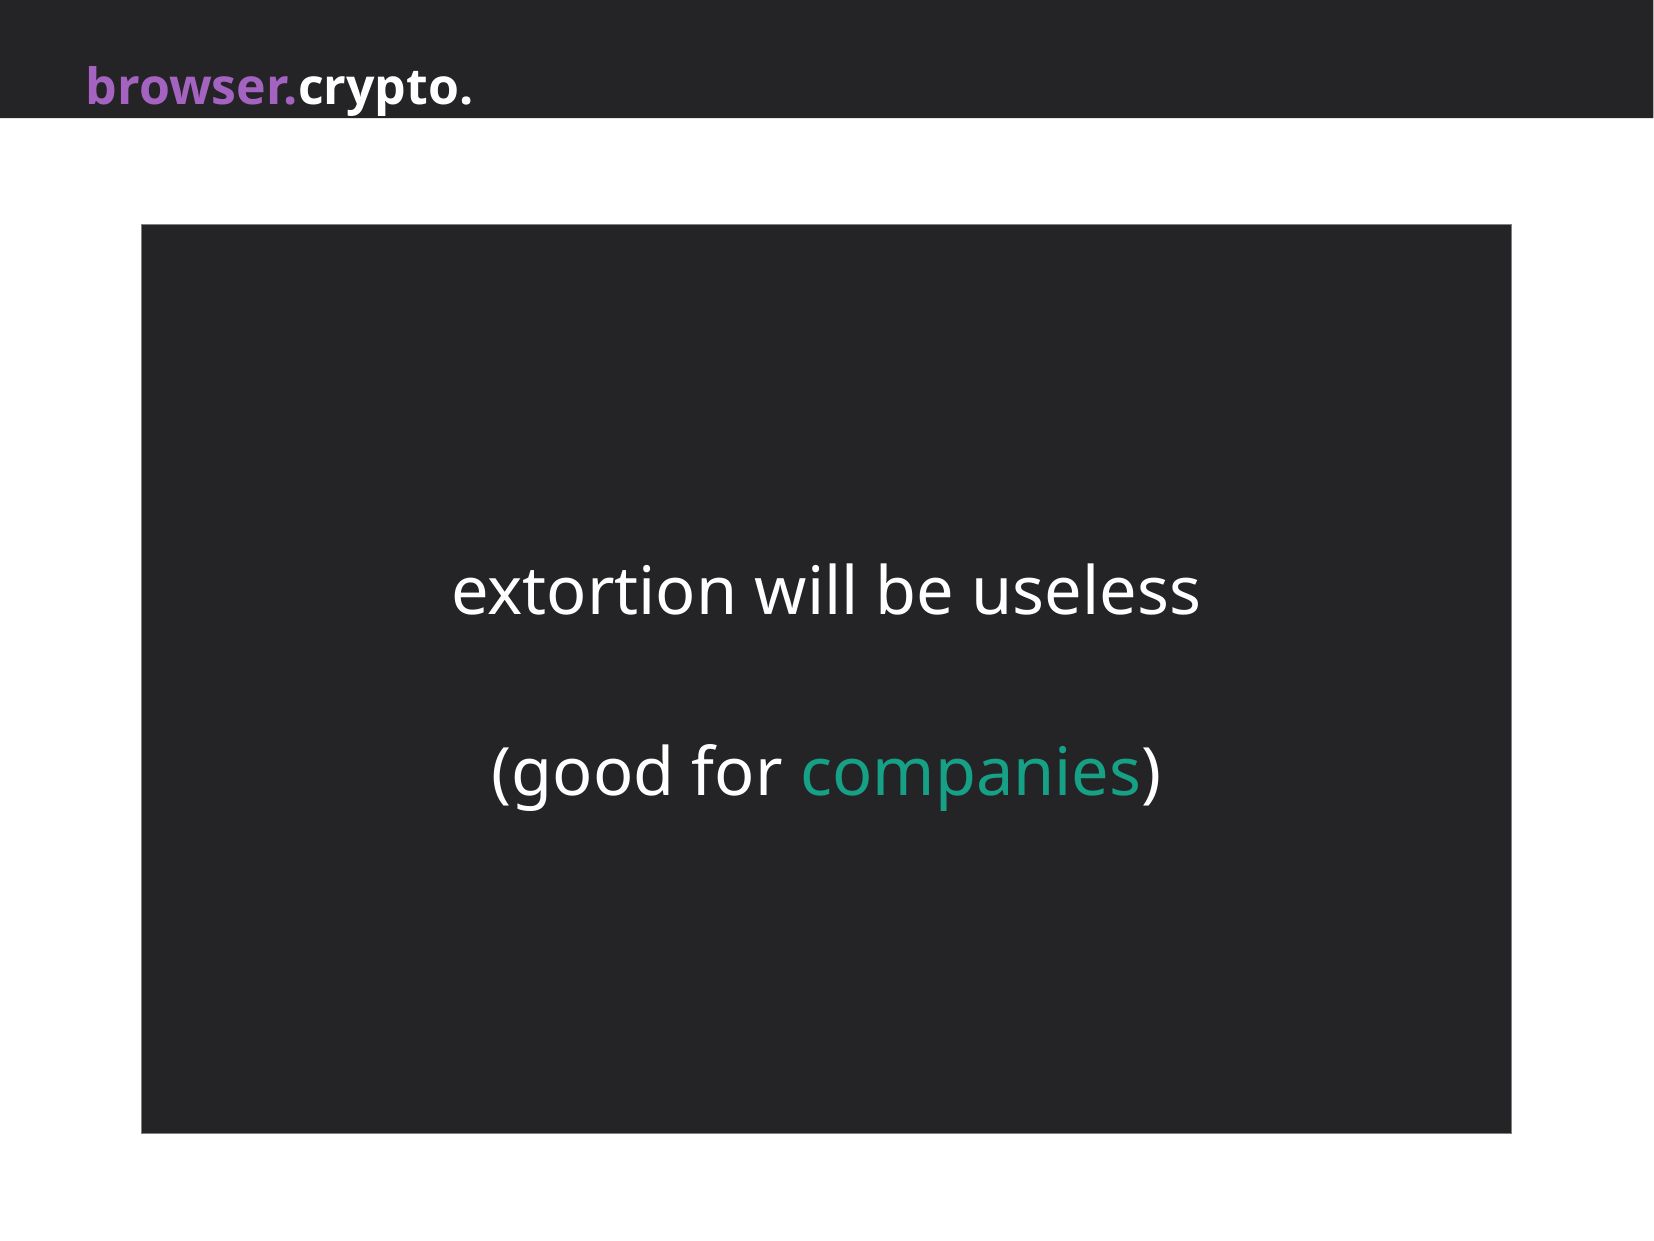

browser.crypto.
extortion will be useless
(good for companies)